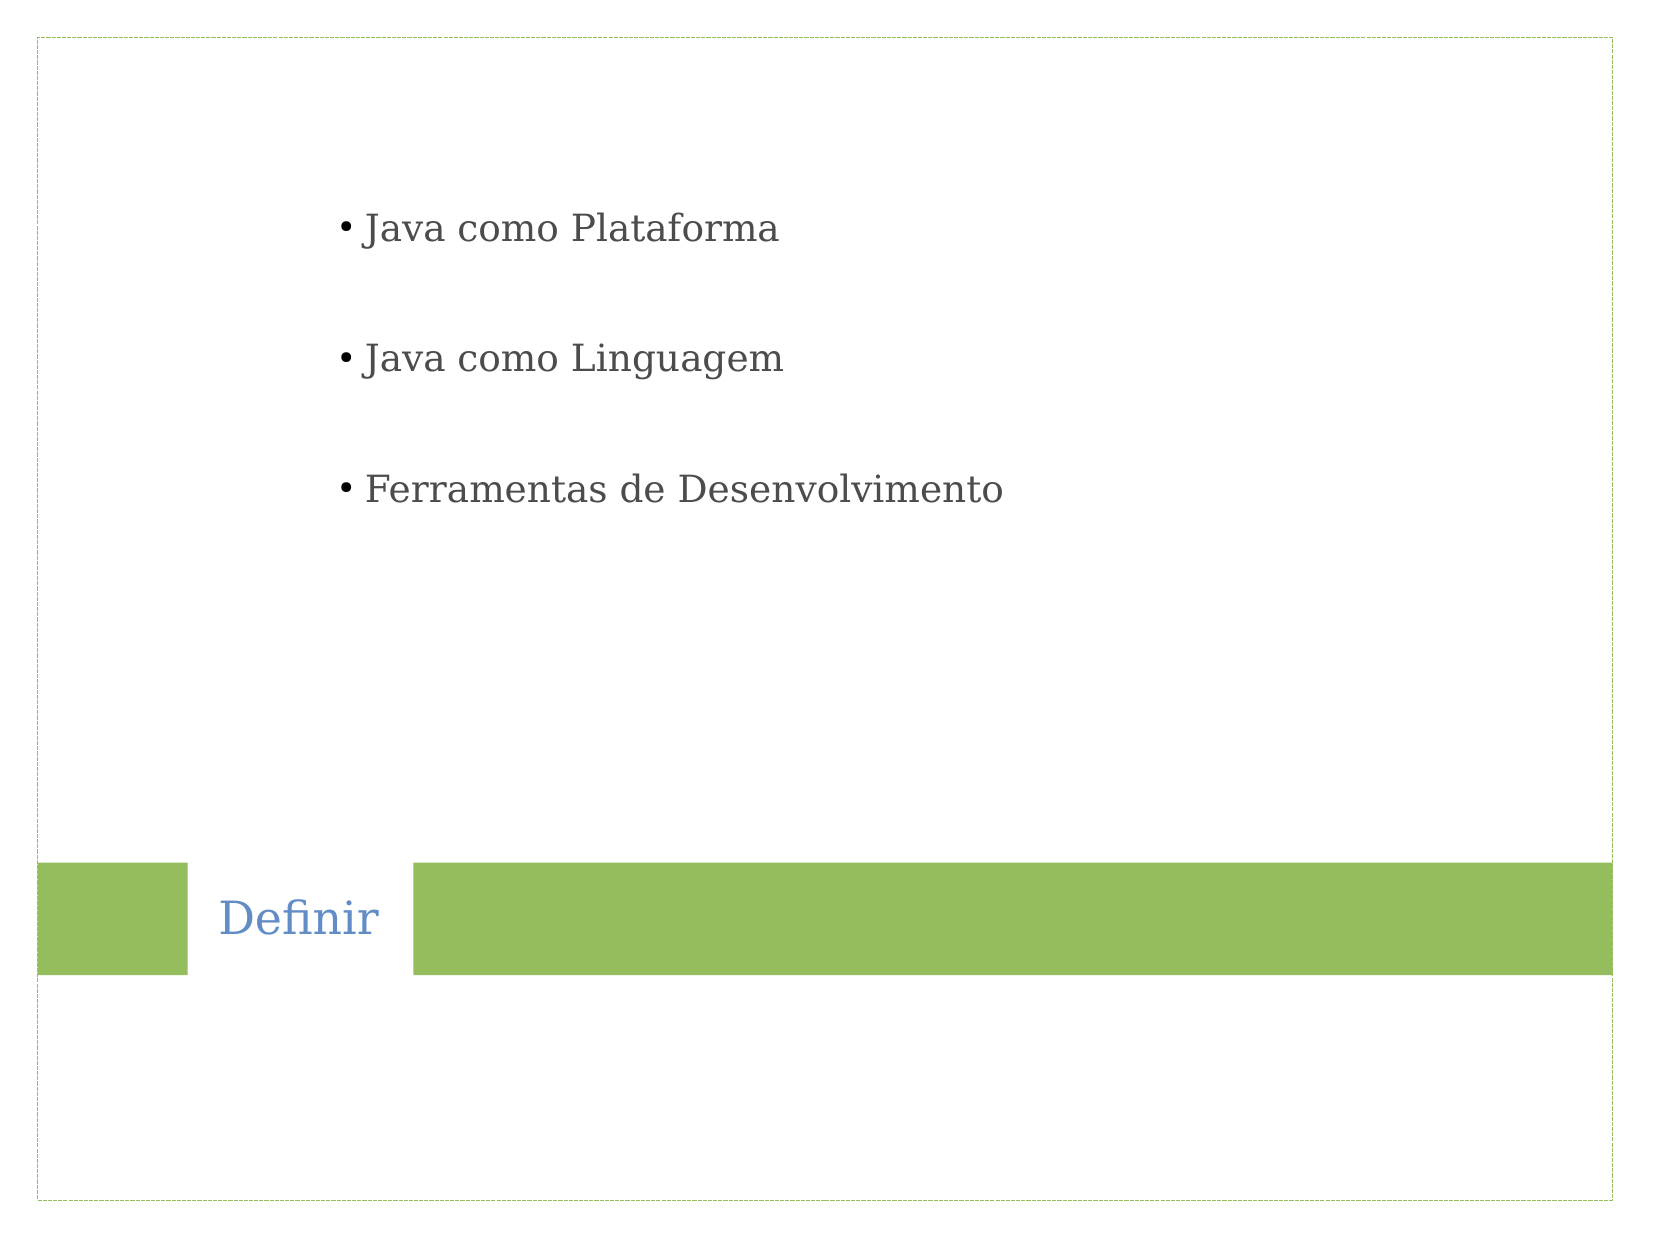

Java como Plataforma
 Java como Linguagem
 Ferramentas de Desenvolvimento
Definir